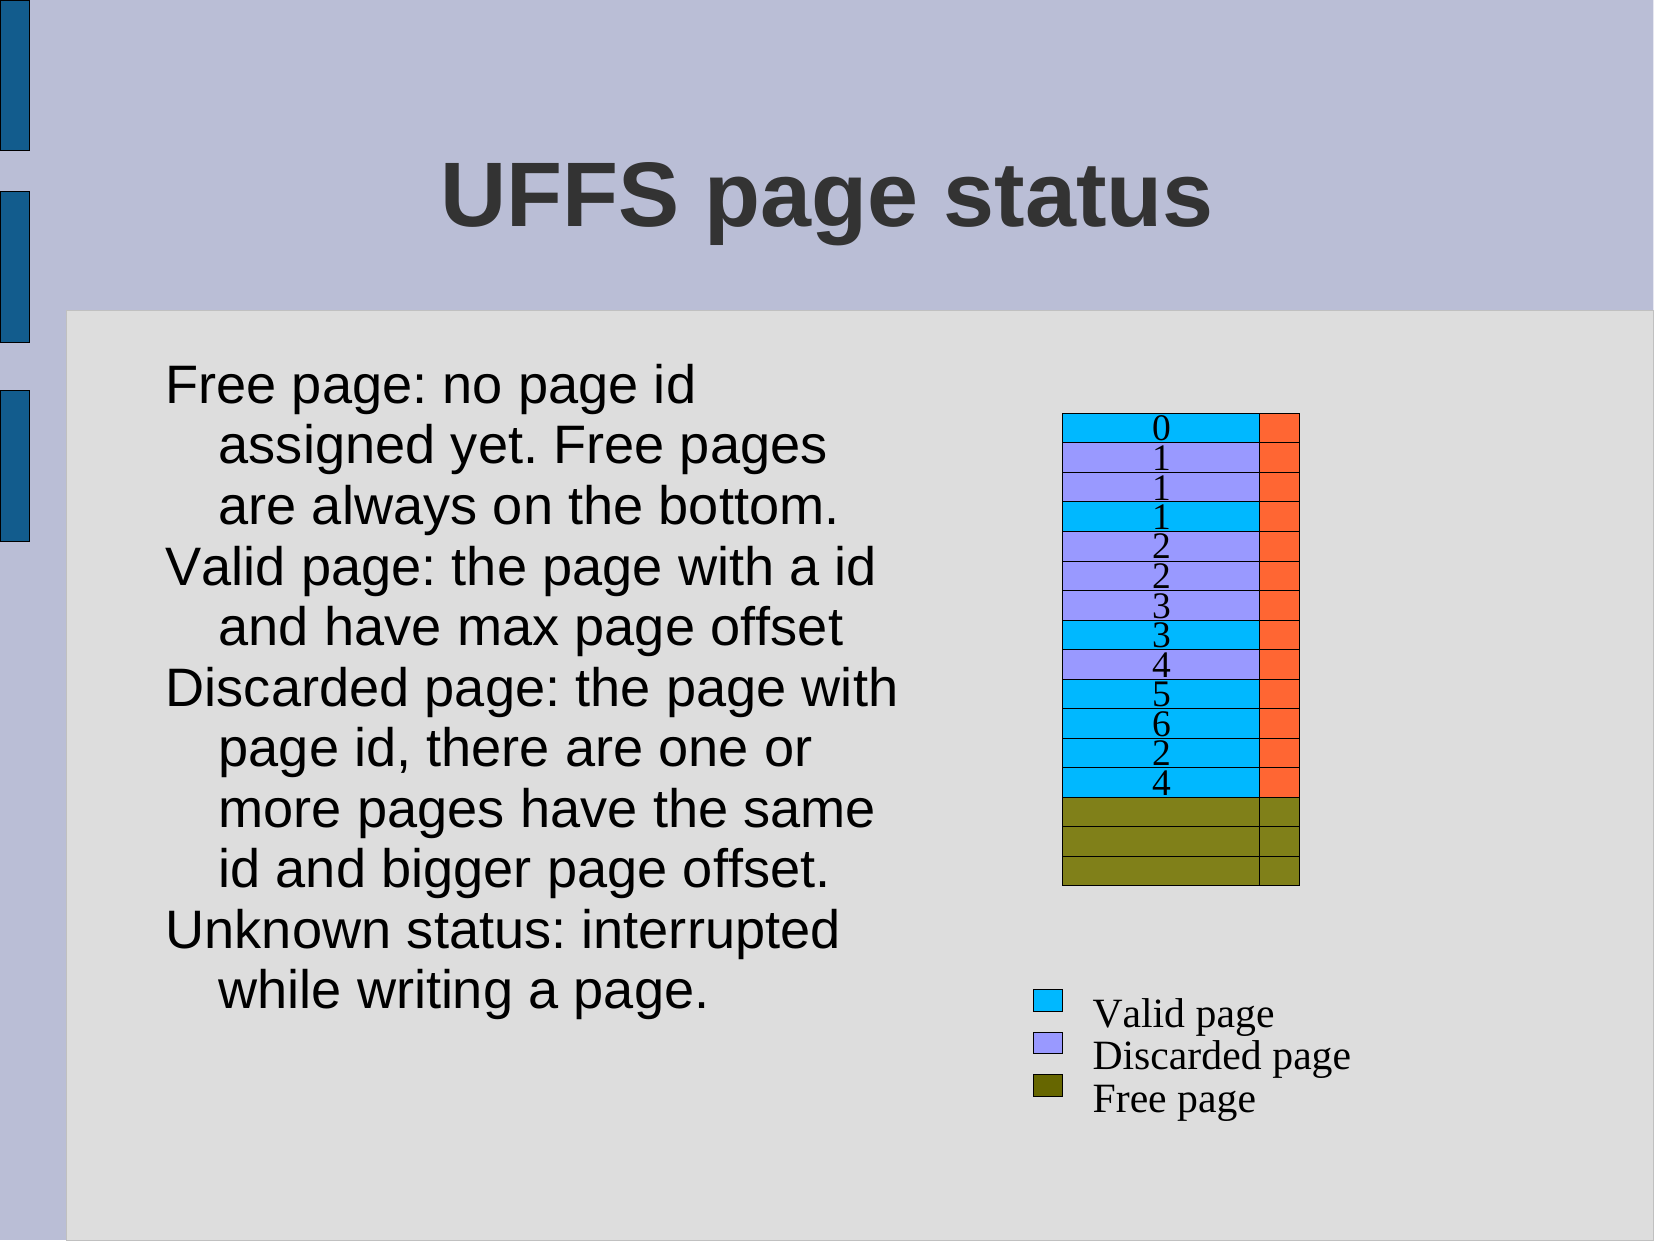

# UFFS page status
Free page: no page id assigned yet. Free pages are always on the bottom.
Valid page: the page with a id and have max page offset
Discarded page: the page with page id, there are one or more pages have the same id and bigger page offset.
Unknown status: interrupted while writing a page.
0
1
1
1
2
2
3
3
4
5
6
2
4
Valid page
Discarded page
Free page